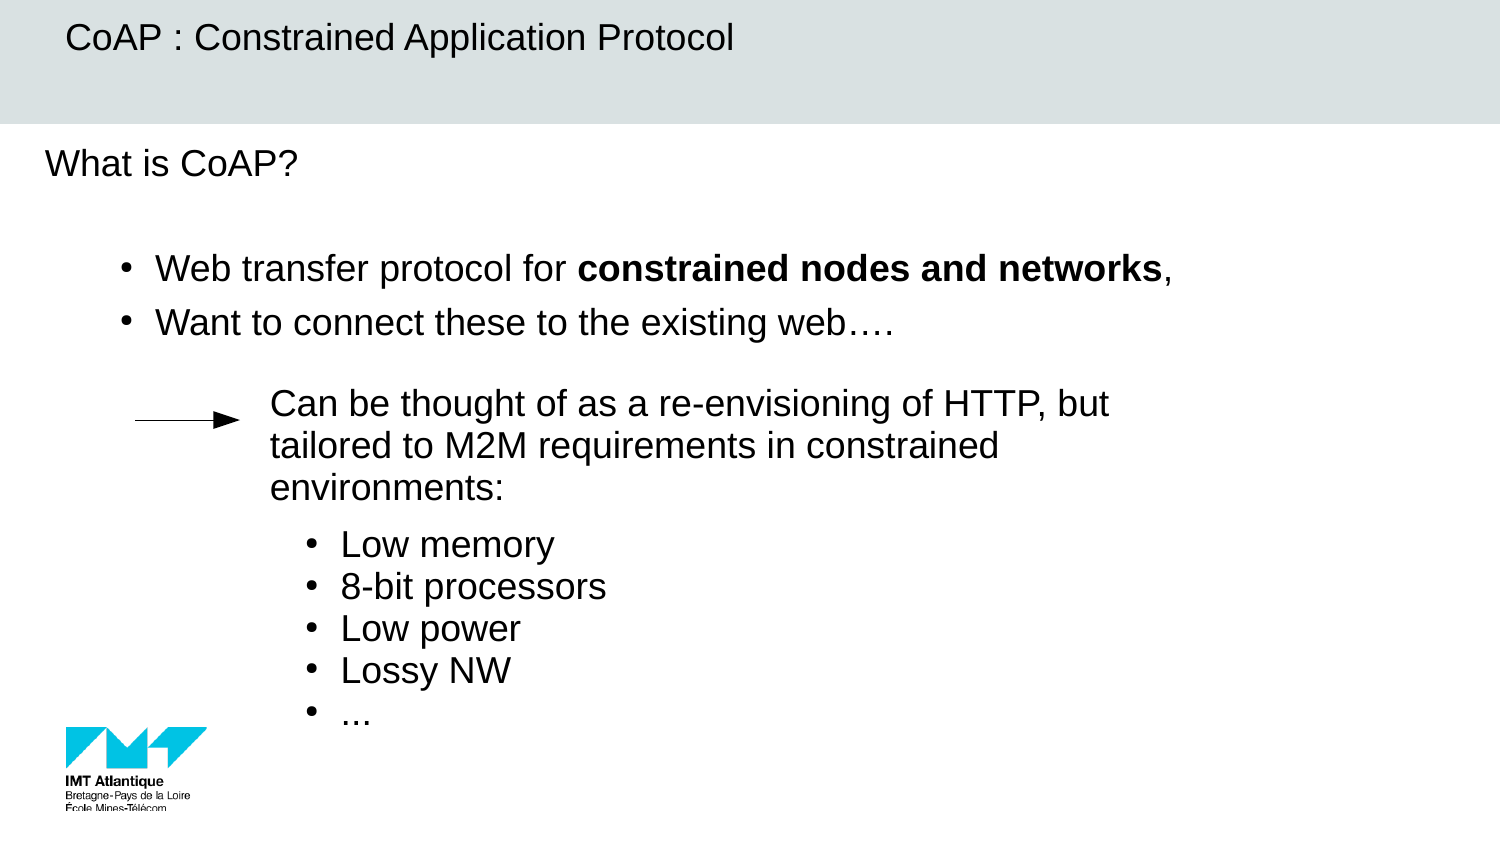

# CoAP : Constrained Application Protocol
What is CoAP?
Web transfer protocol for constrained nodes and networks,
Want to connect these to the existing web….
Can be thought of as a re-envisioning of HTTP, but tailored to M2M requirements in constrained environments:
Low memory
8-bit processors
Low power
Lossy NW
...